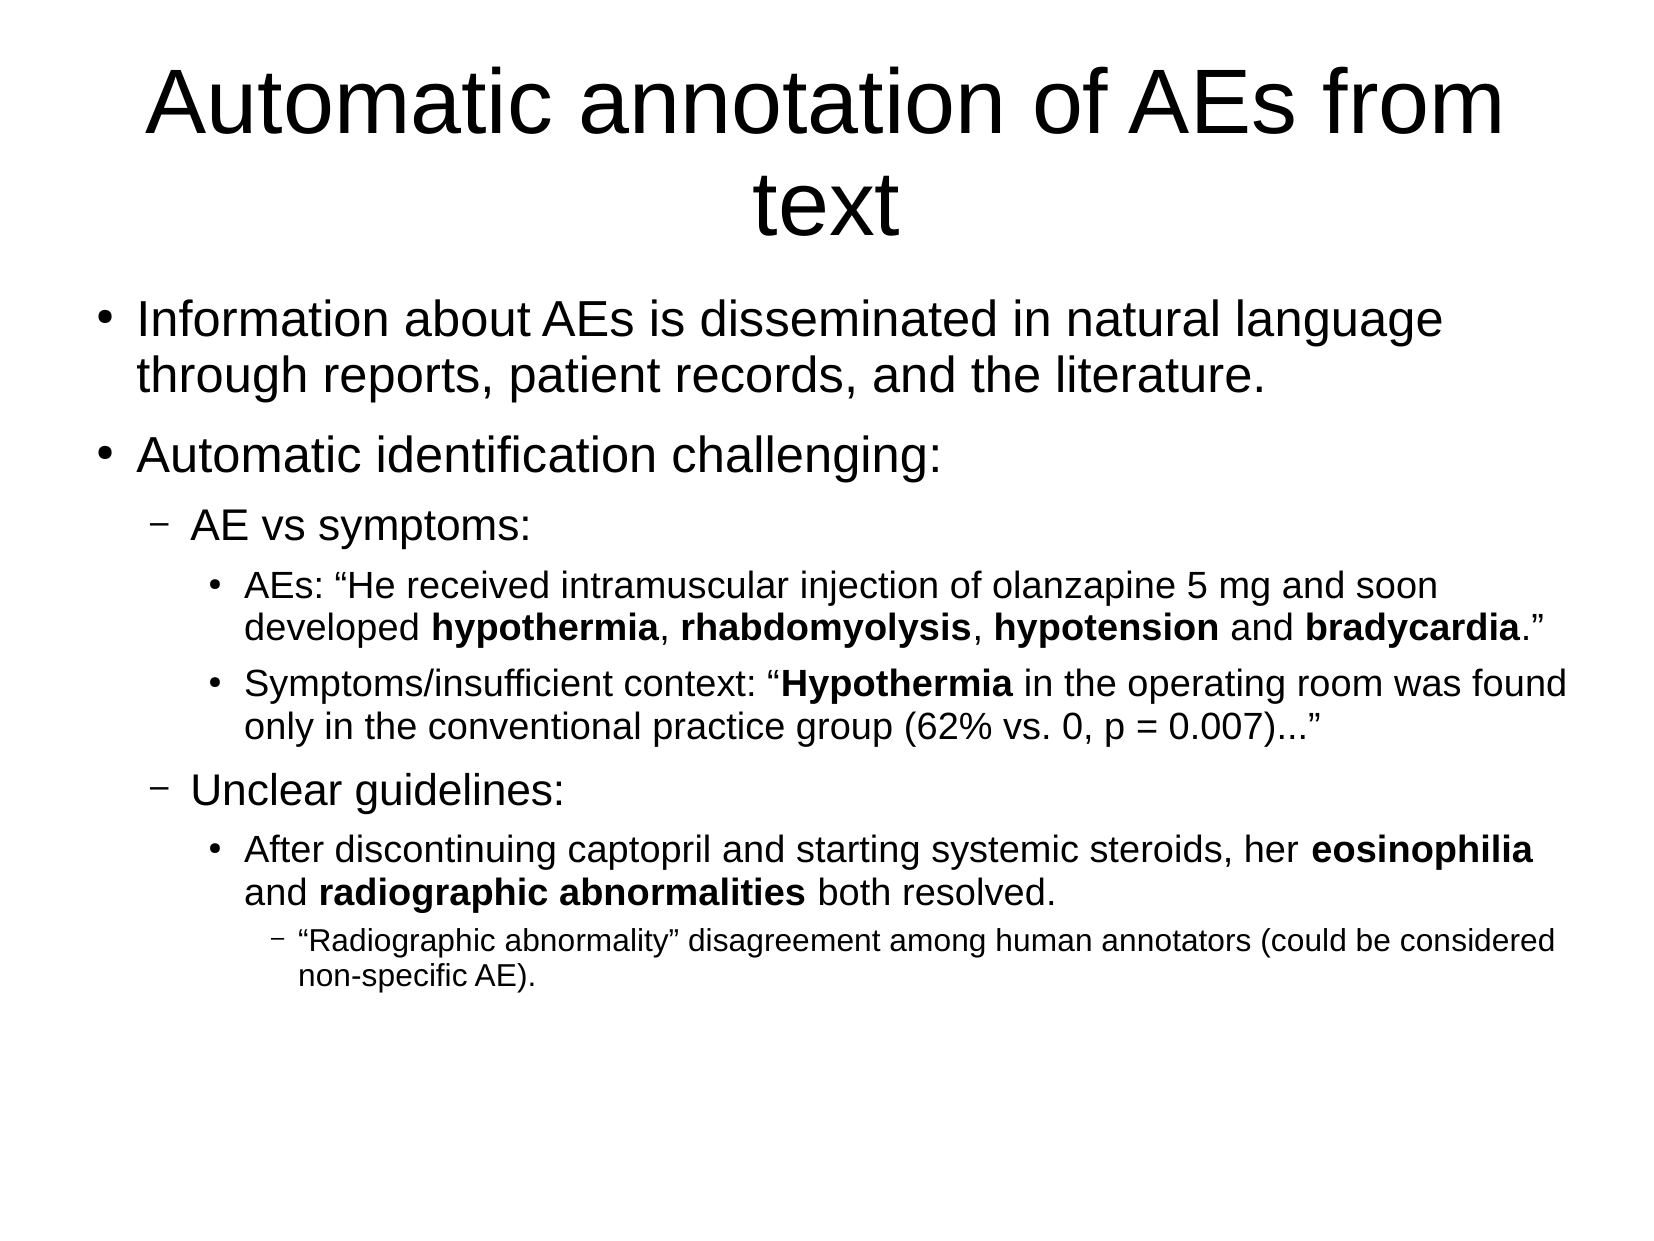

# Automatic annotation of AEs from text
Information about AEs is disseminated in natural language through reports, patient records, and the literature.
Automatic identification challenging:
AE vs symptoms:
AEs: “He received intramuscular injection of olanzapine 5 mg and soon developed hypothermia, rhabdomyolysis, hypotension and bradycardia.”
Symptoms/insufficient context: “Hypothermia in the operating room was found only in the conventional practice group (62% vs. 0, p = 0.007)...”
Unclear guidelines:
After discontinuing captopril and starting systemic steroids, her eosinophilia and radiographic abnormalities both resolved.
“Radiographic abnormality” disagreement among human annotators (could be considered non-specific AE).